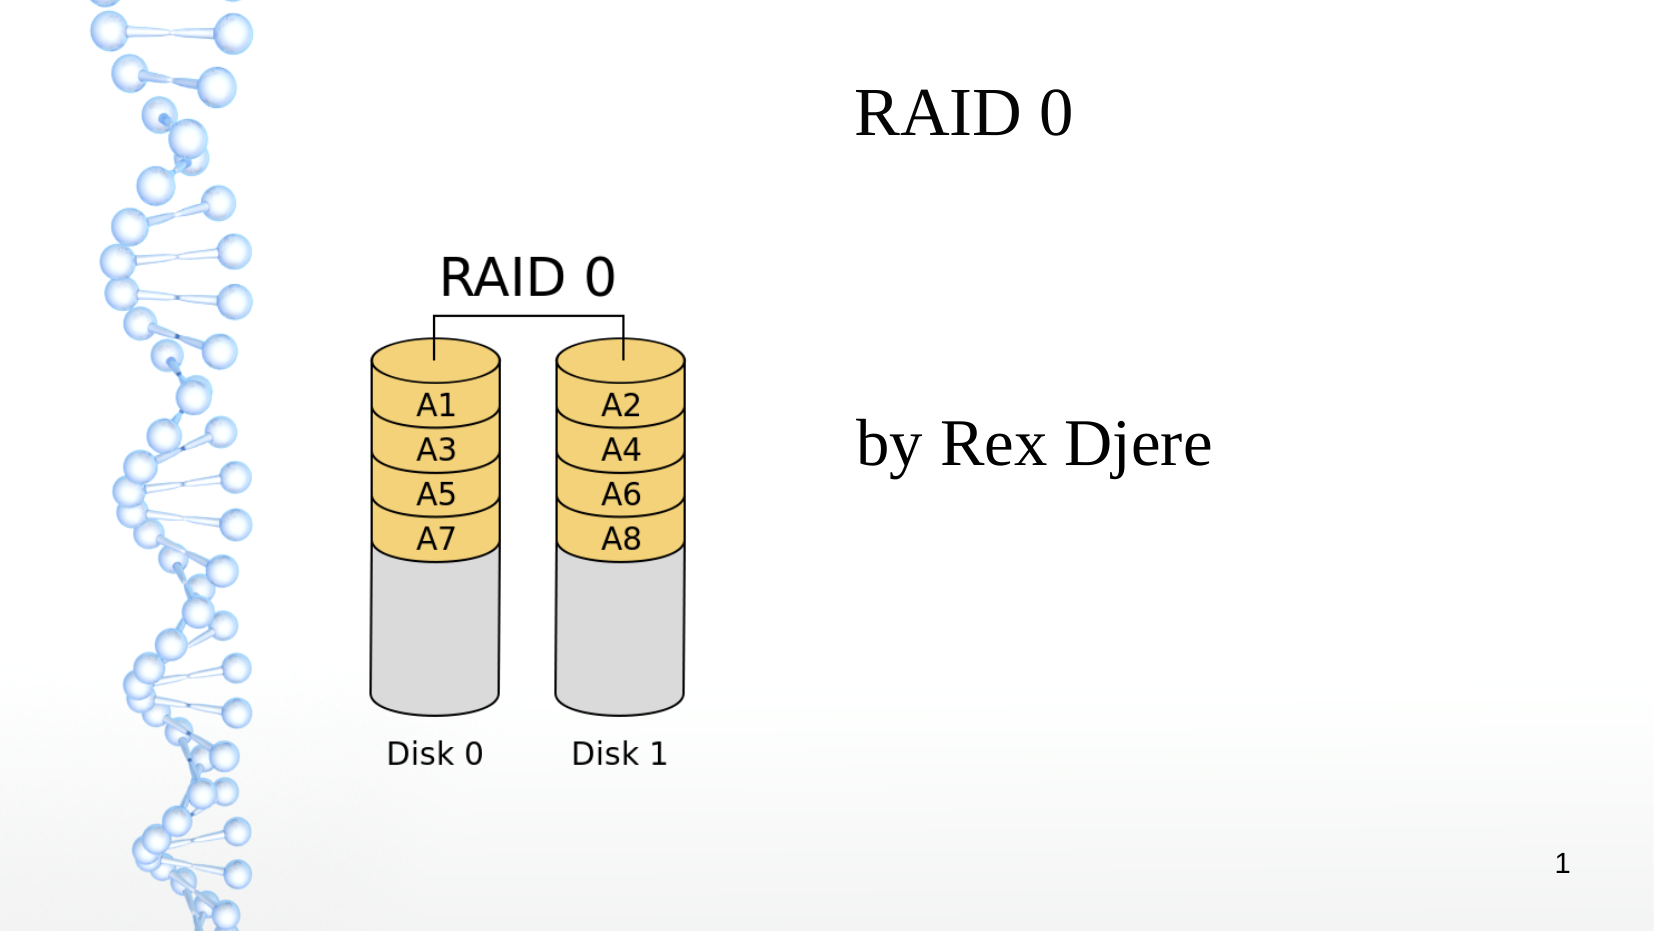

# RAID 0
by Rex Djere
1